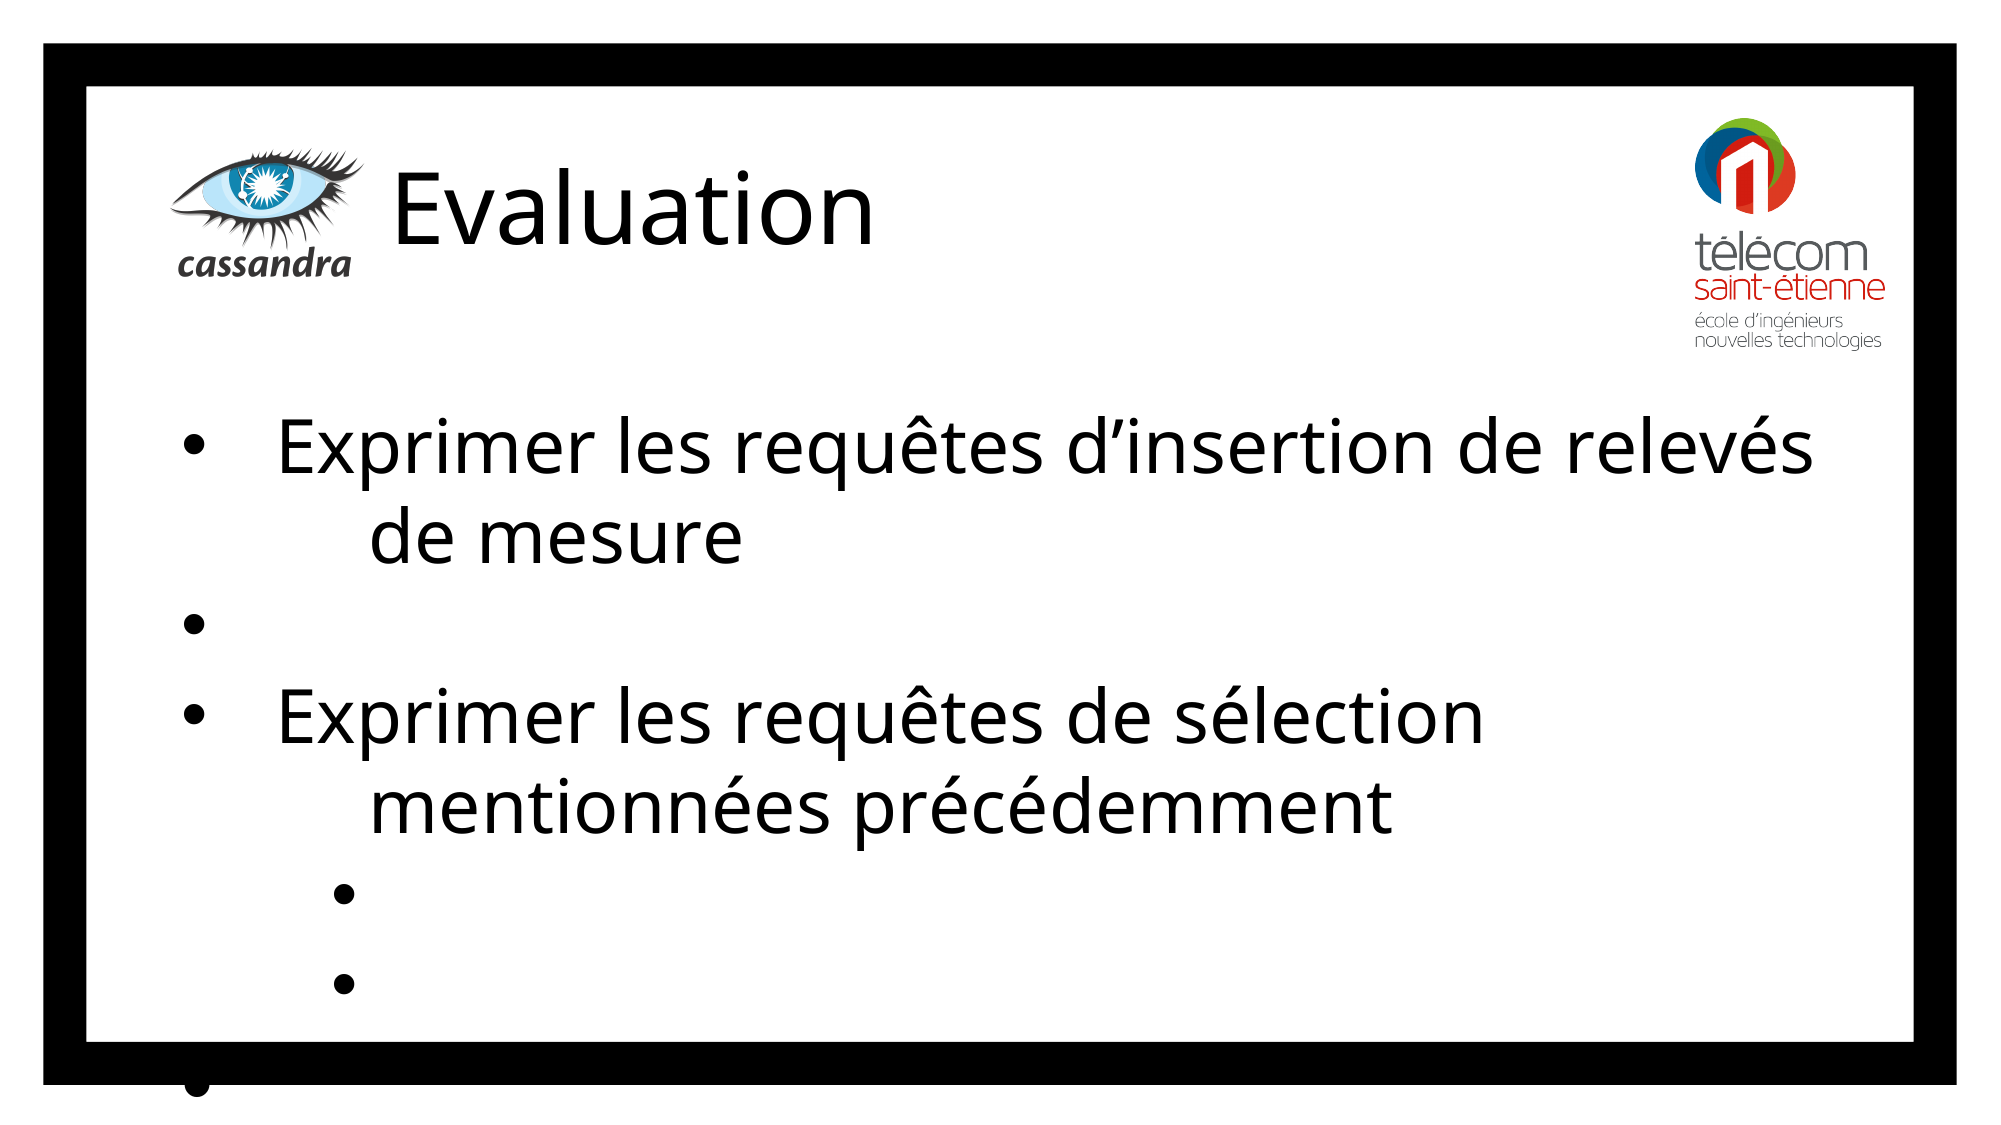

# Evaluation
Exprimer les requêtes d’insertion de relevés de mesure
Exprimer les requêtes de sélection mentionnées précédemment